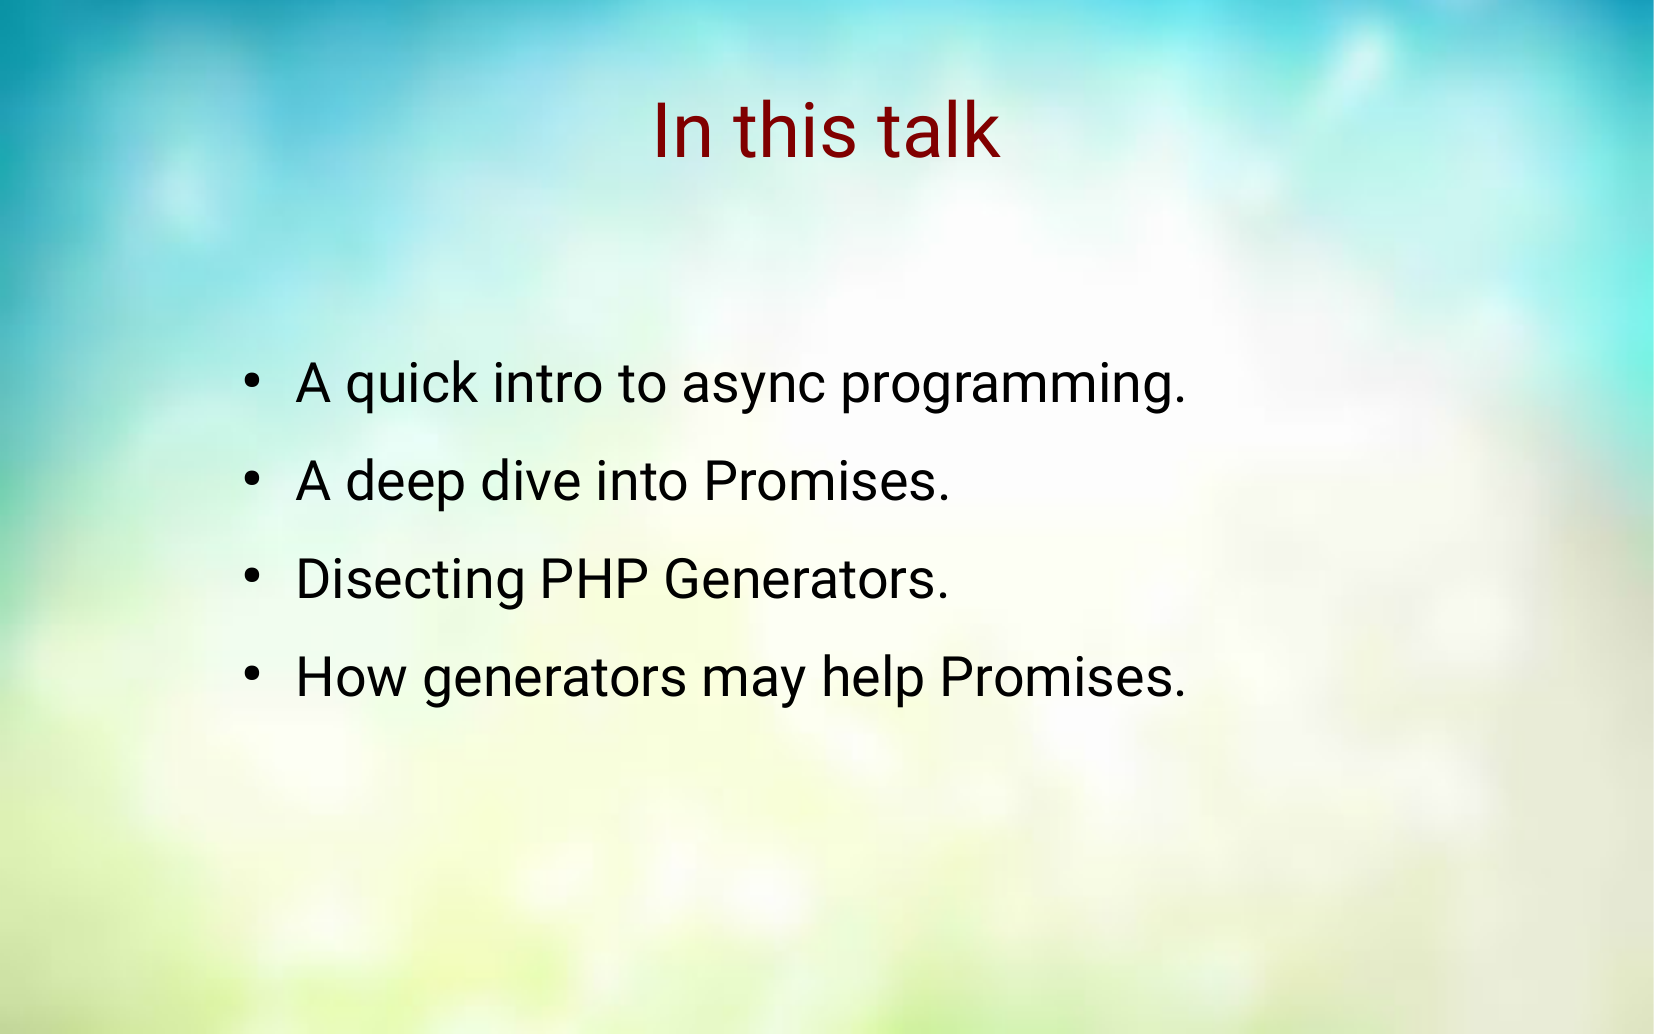

# In this talk
A quick intro to async programming.
A deep dive into Promises.
Disecting PHP Generators.
How generators may help Promises.